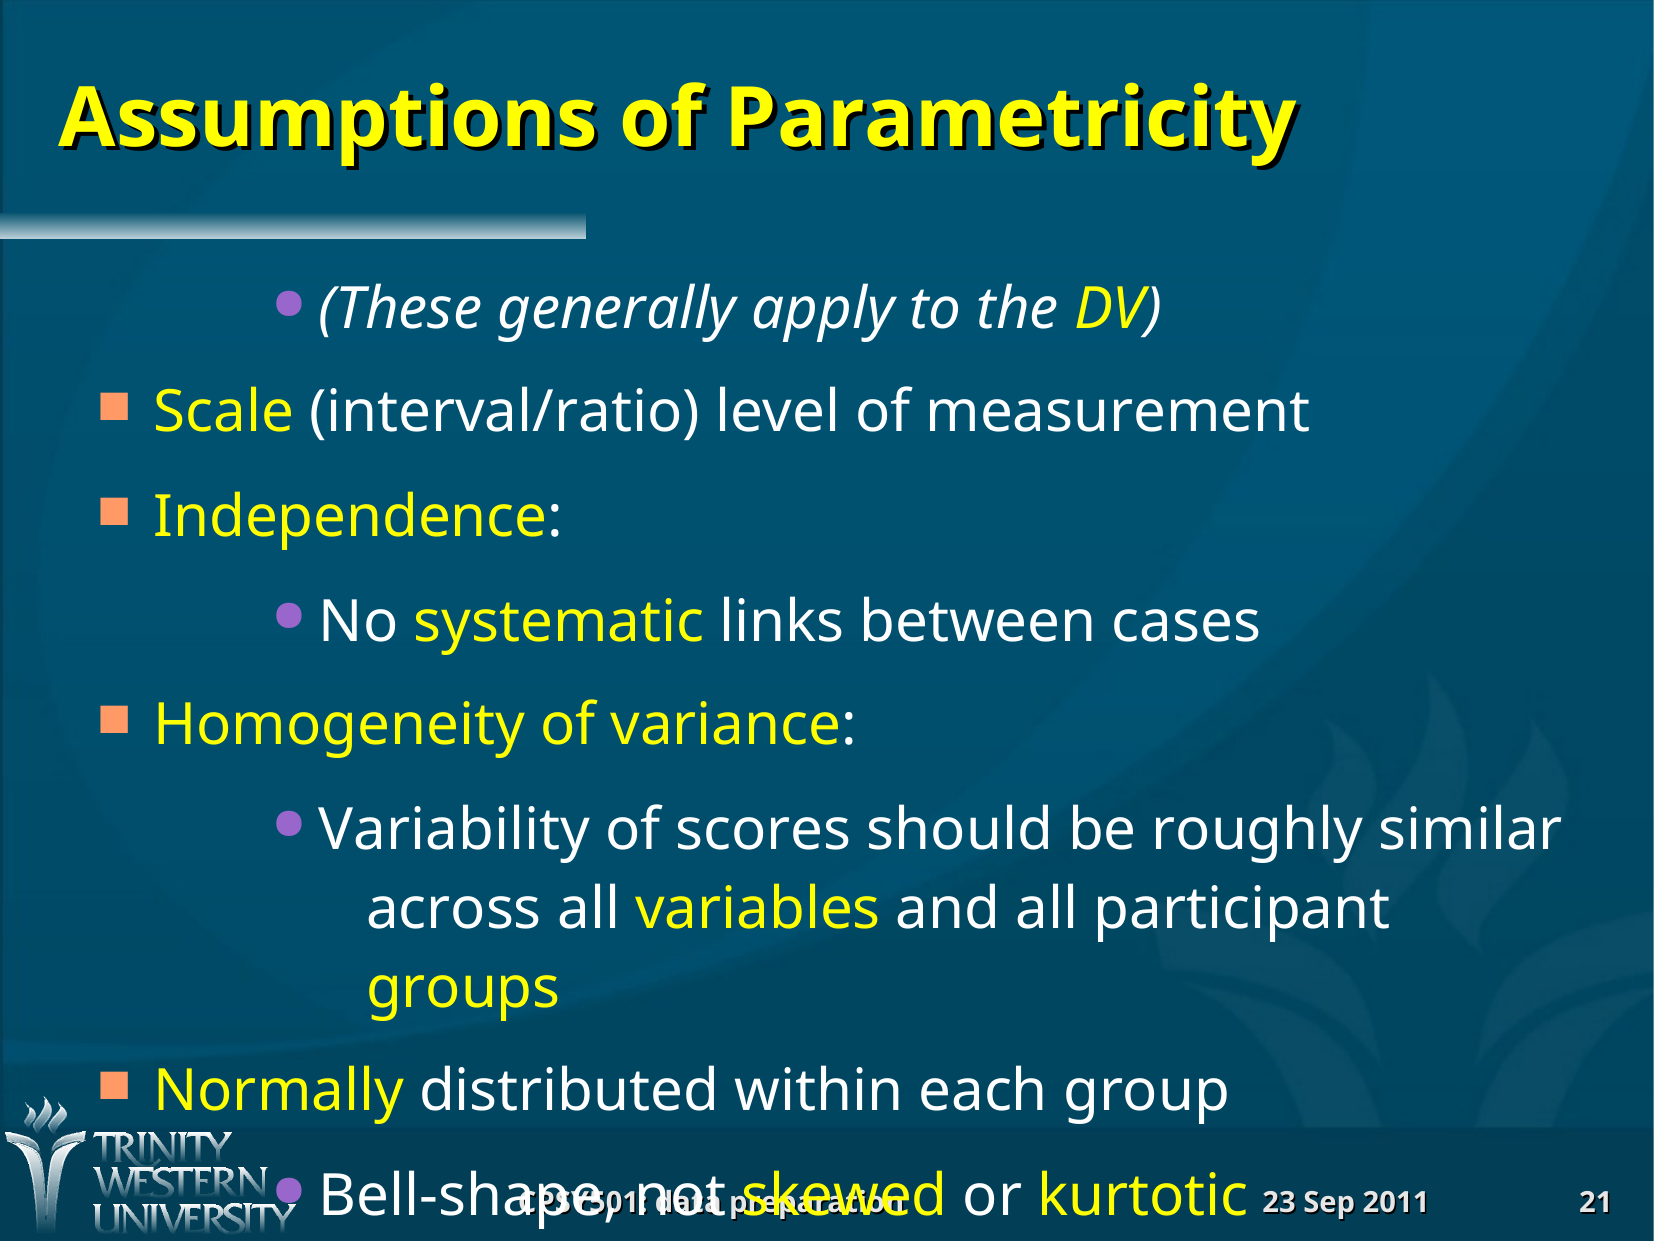

# Assumptions of Parametricity
(These generally apply to the DV)
Scale (interval/ratio) level of measurement
Independence:
No systematic links between cases
Homogeneity of variance:
Variability of scores should be roughly similar across all variables and all participant groups
Normally distributed within each group
Bell-shape, not skewed or kurtotic
CPSY501: data preparation
23 Sep 2011
21